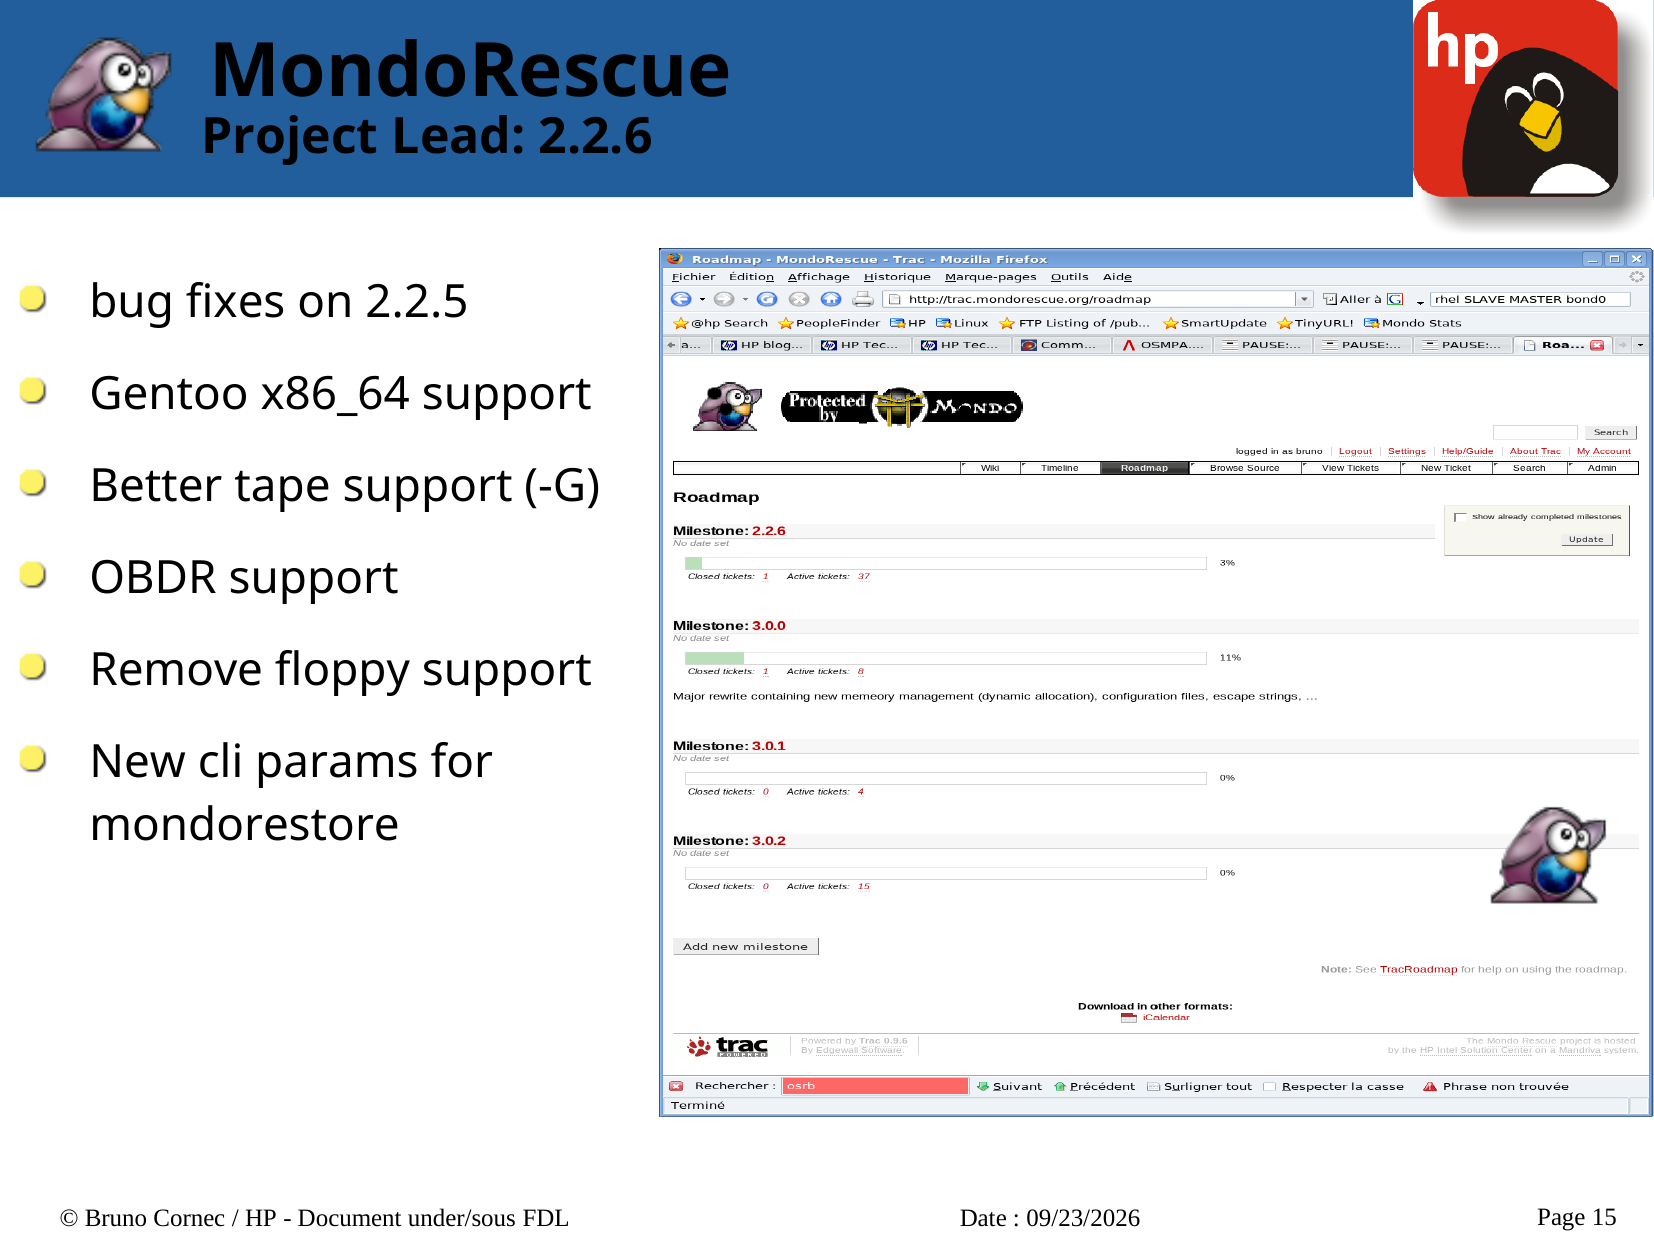

Project Lead: 2.2.6
# bug fixes on 2.2.5
Gentoo x86_64 support
Better tape support (-G)
OBDR support
Remove floppy support
New cli params for mondorestore